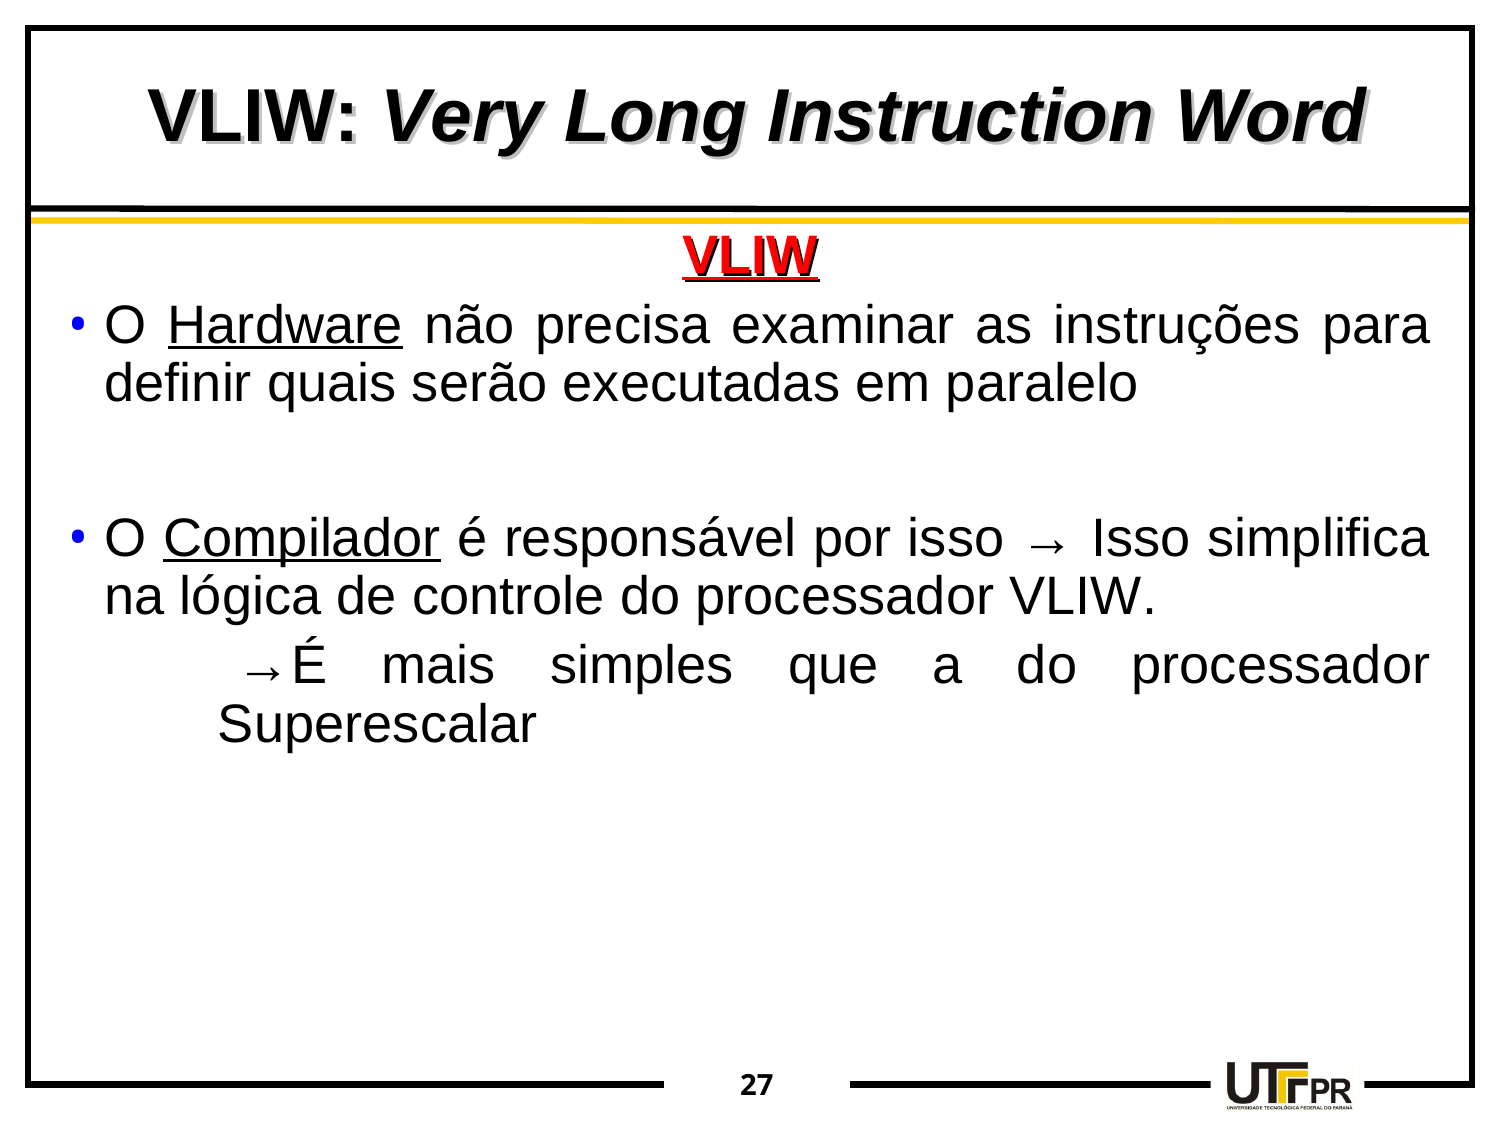

# VLIW: Very Long Instruction Word
VLIW
O Hardware não precisa examinar as instruções para definir quais serão executadas em paralelo
O Compilador é responsável por isso → Isso simplifica na lógica de controle do processador VLIW.
→É mais simples que a do processador Superescalar